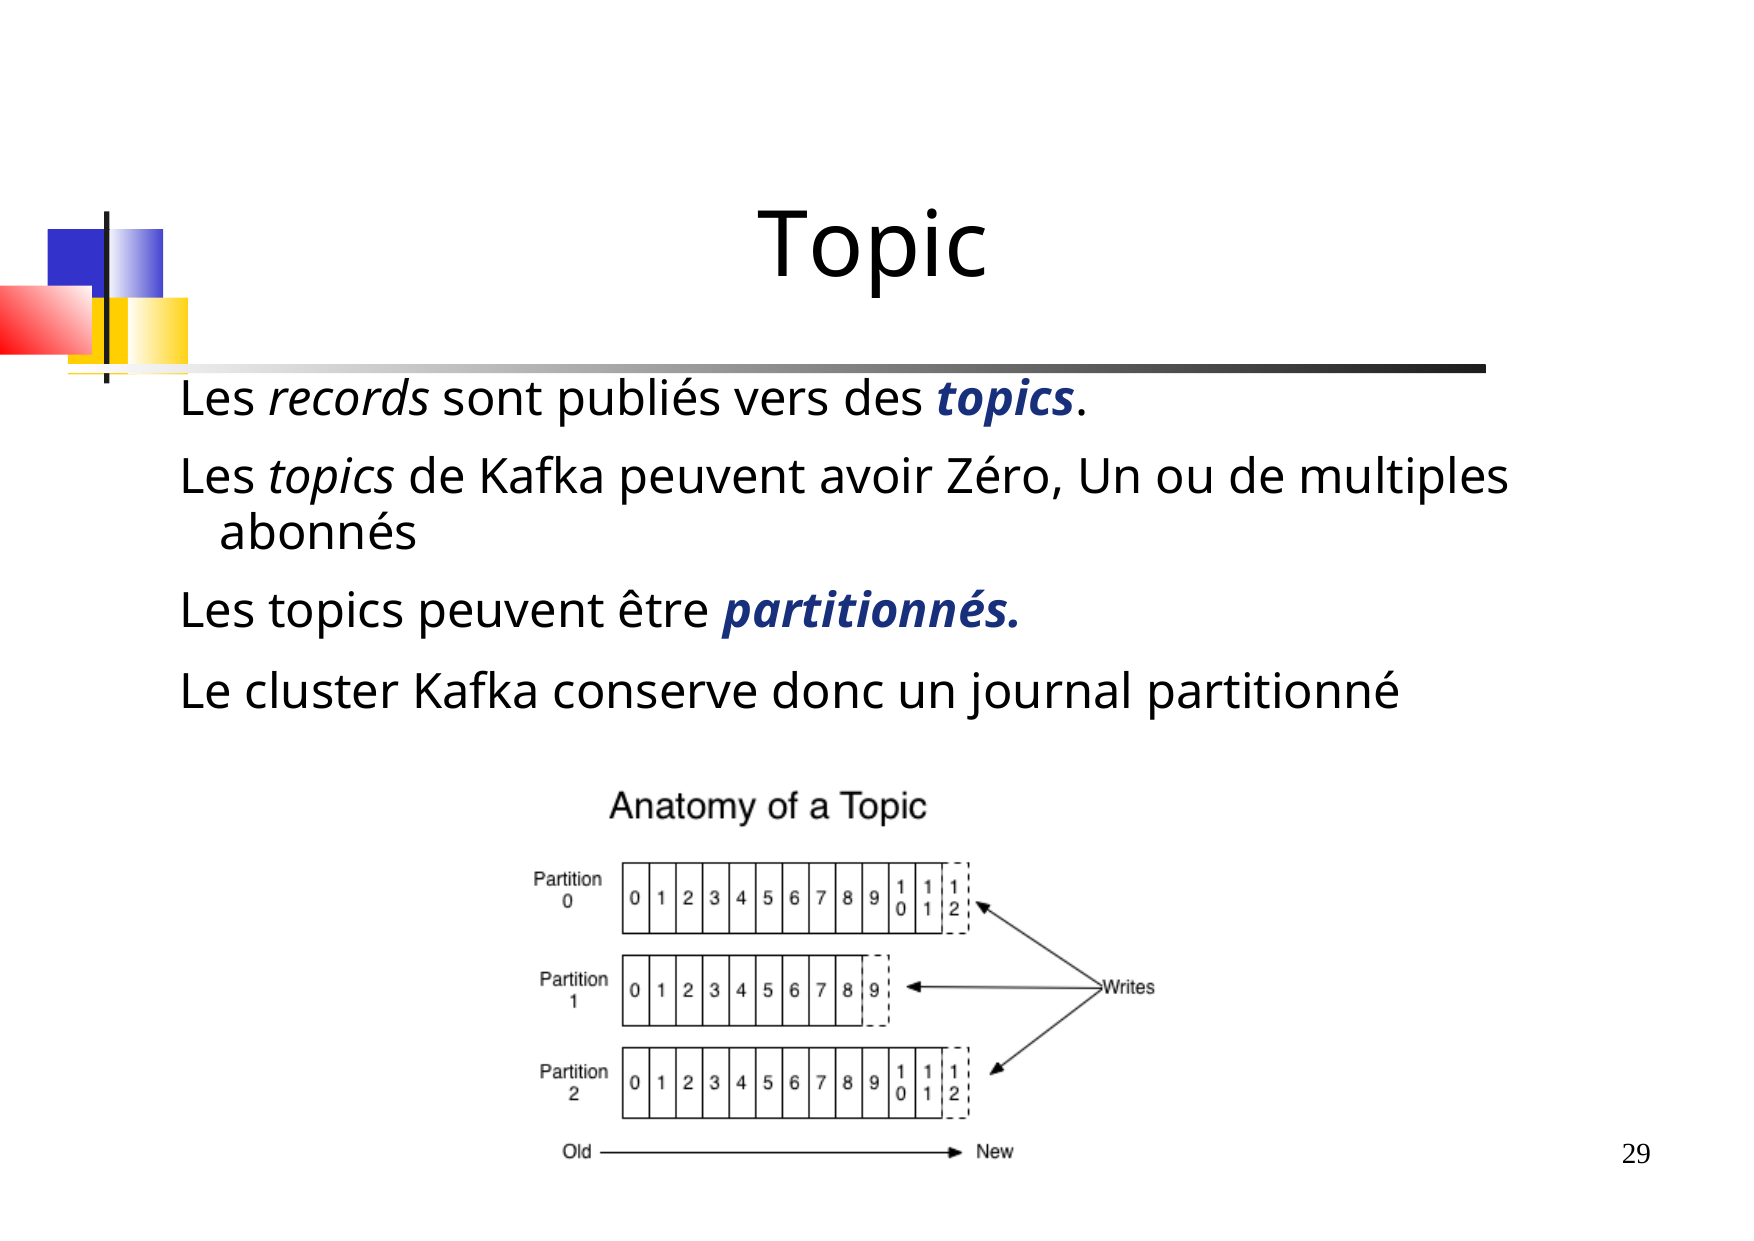

# Topic
Les records sont publiés vers des topics.
Les topics de Kafka peuvent avoir Zéro, Un ou de multiples abonnés
Les topics peuvent être partitionnés.
Le cluster Kafka conserve donc un journal partitionné